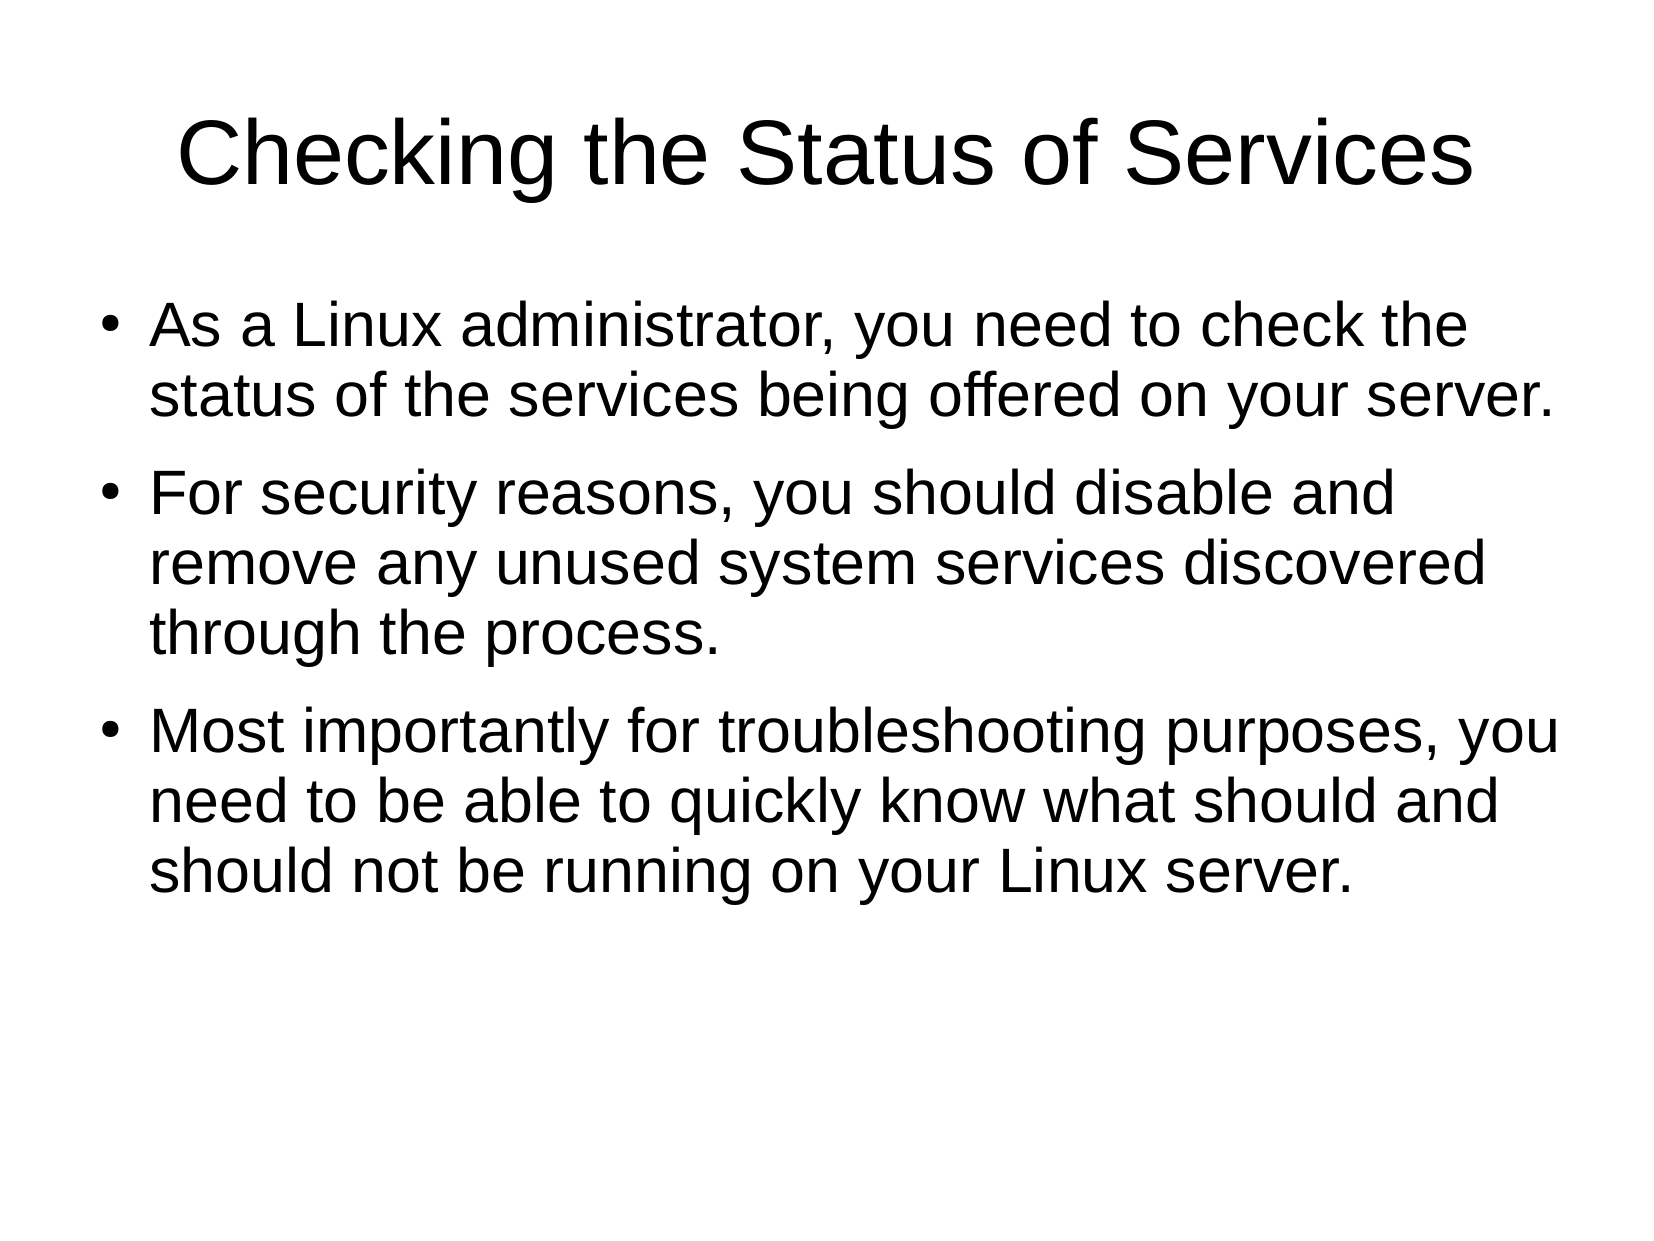

# Checking the Status of Services
As a Linux administrator, you need to check the status of the services being offered on your server.
For security reasons, you should disable and remove any unused system services discovered through the process.
Most importantly for troubleshooting purposes, you need to be able to quickly know what should and should not be running on your Linux server.